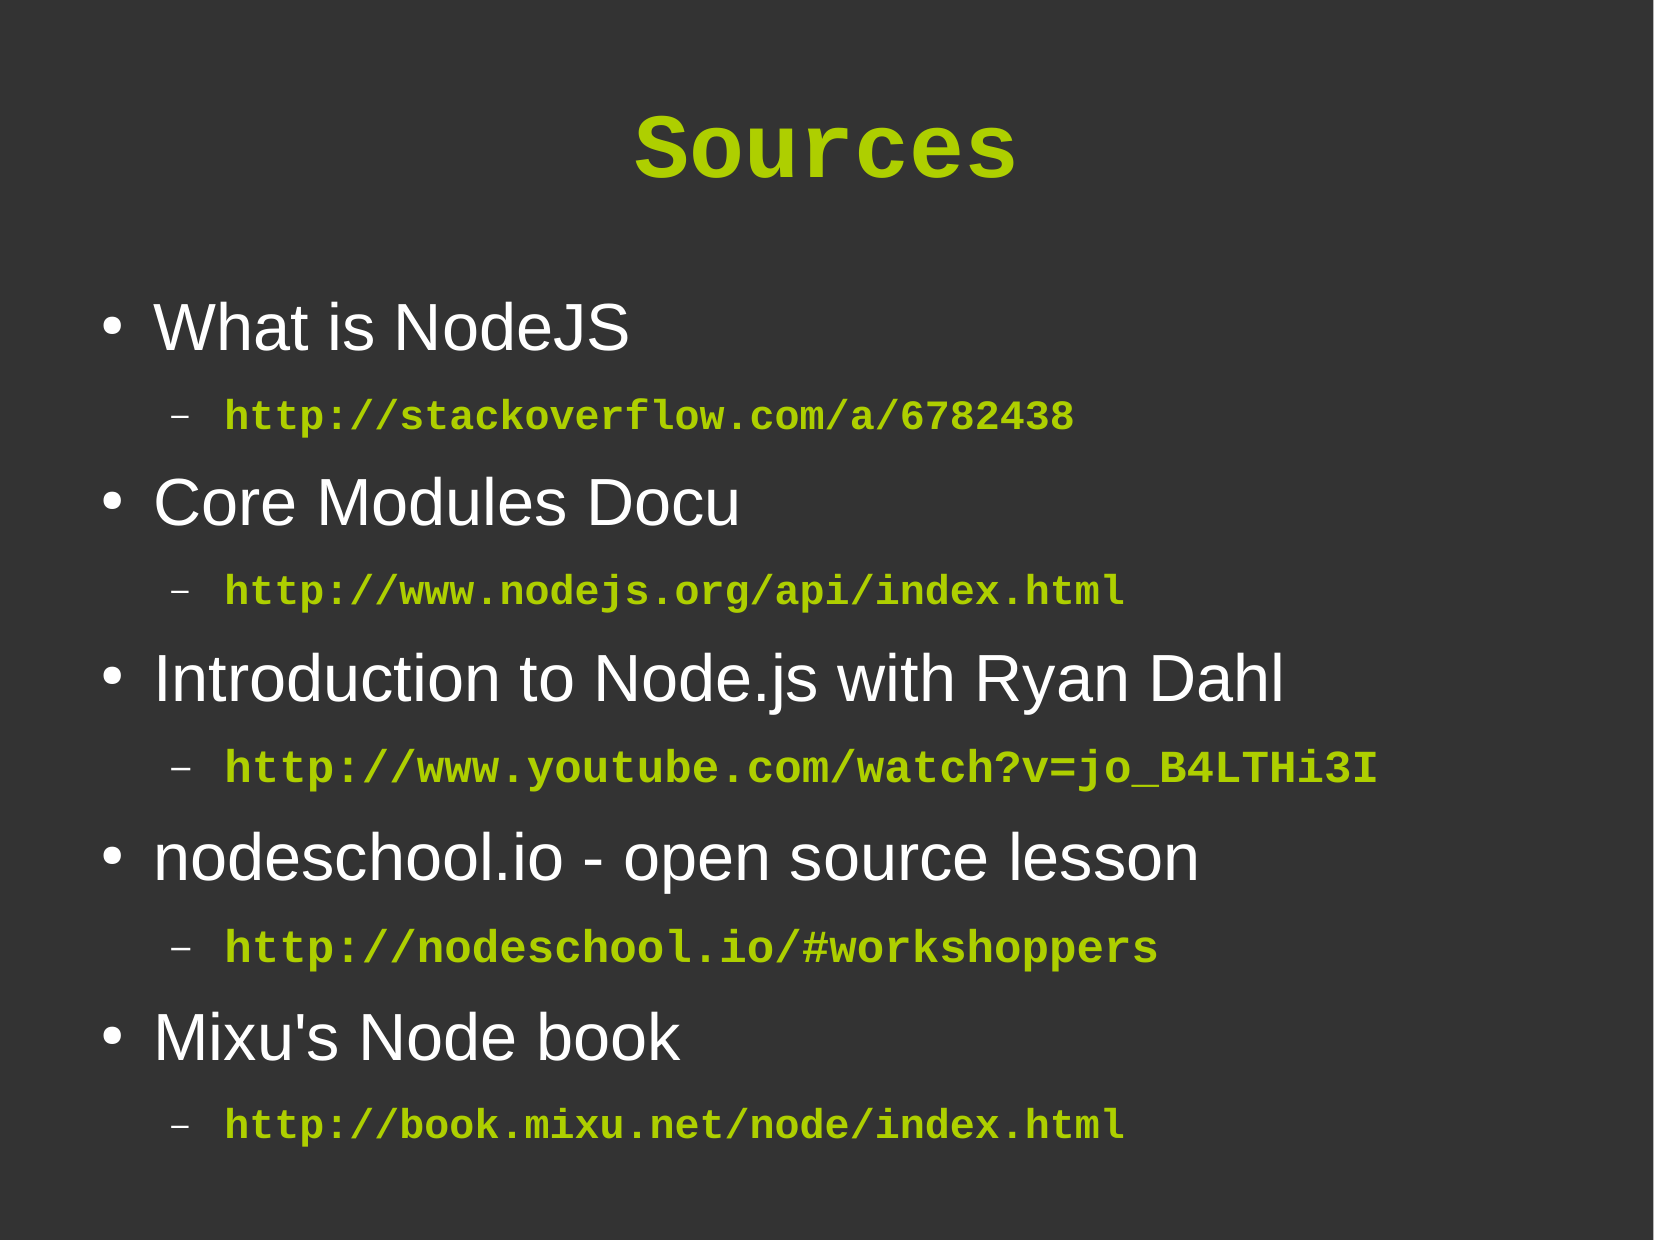

# Sources
What is NodeJS
http://stackoverflow.com/a/6782438
Core Modules Docu
http://www.nodejs.org/api/index.html
Introduction to Node.js with Ryan Dahl
http://www.youtube.com/watch?v=jo_B4LTHi3I
nodeschool.io - open source lesson
http://nodeschool.io/#workshoppers
Mixu's Node book
http://book.mixu.net/node/index.html